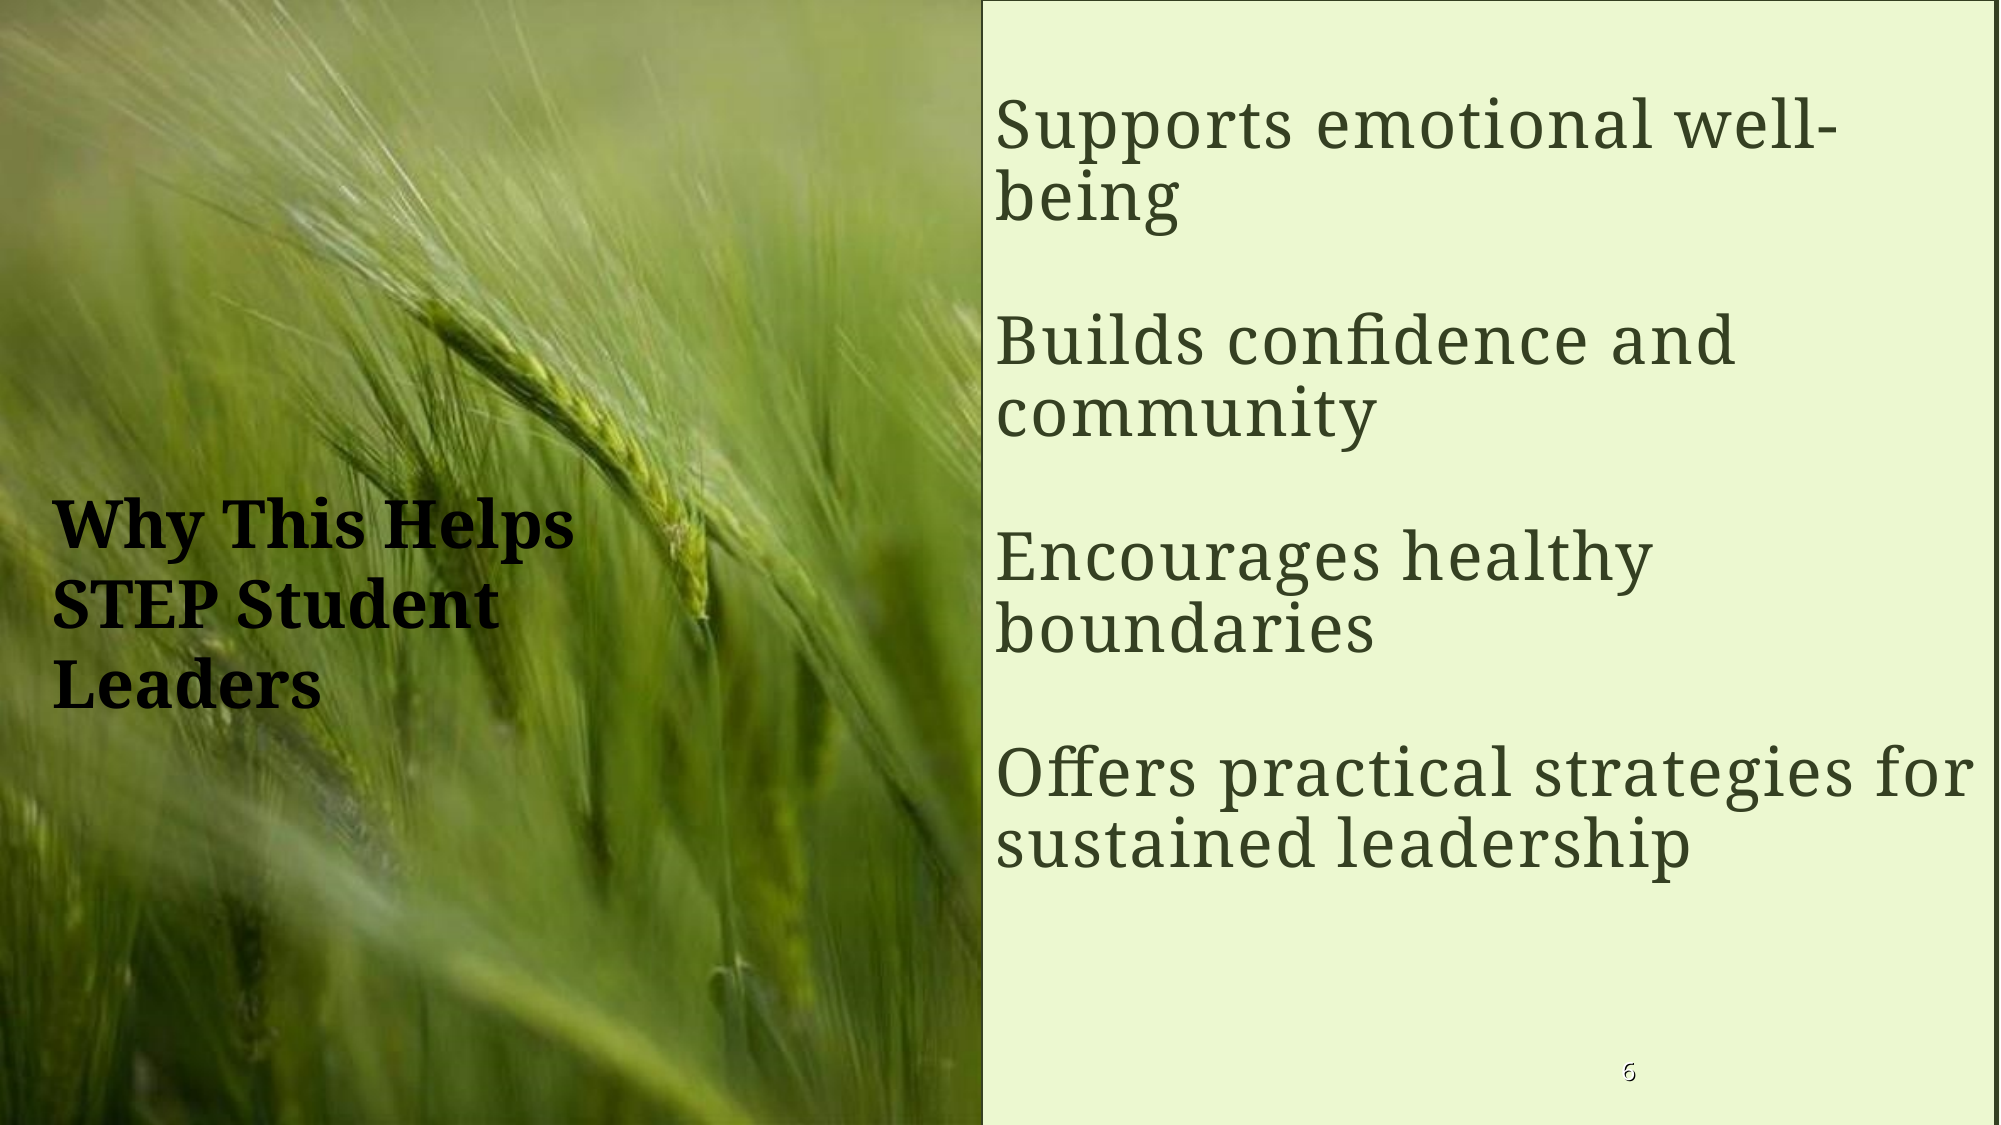

# Supports emotional well-being Builds confidence and community Encourages healthy boundaries Offers practical strategies for sustained leadership
Why This Helps STEP Student Leaders